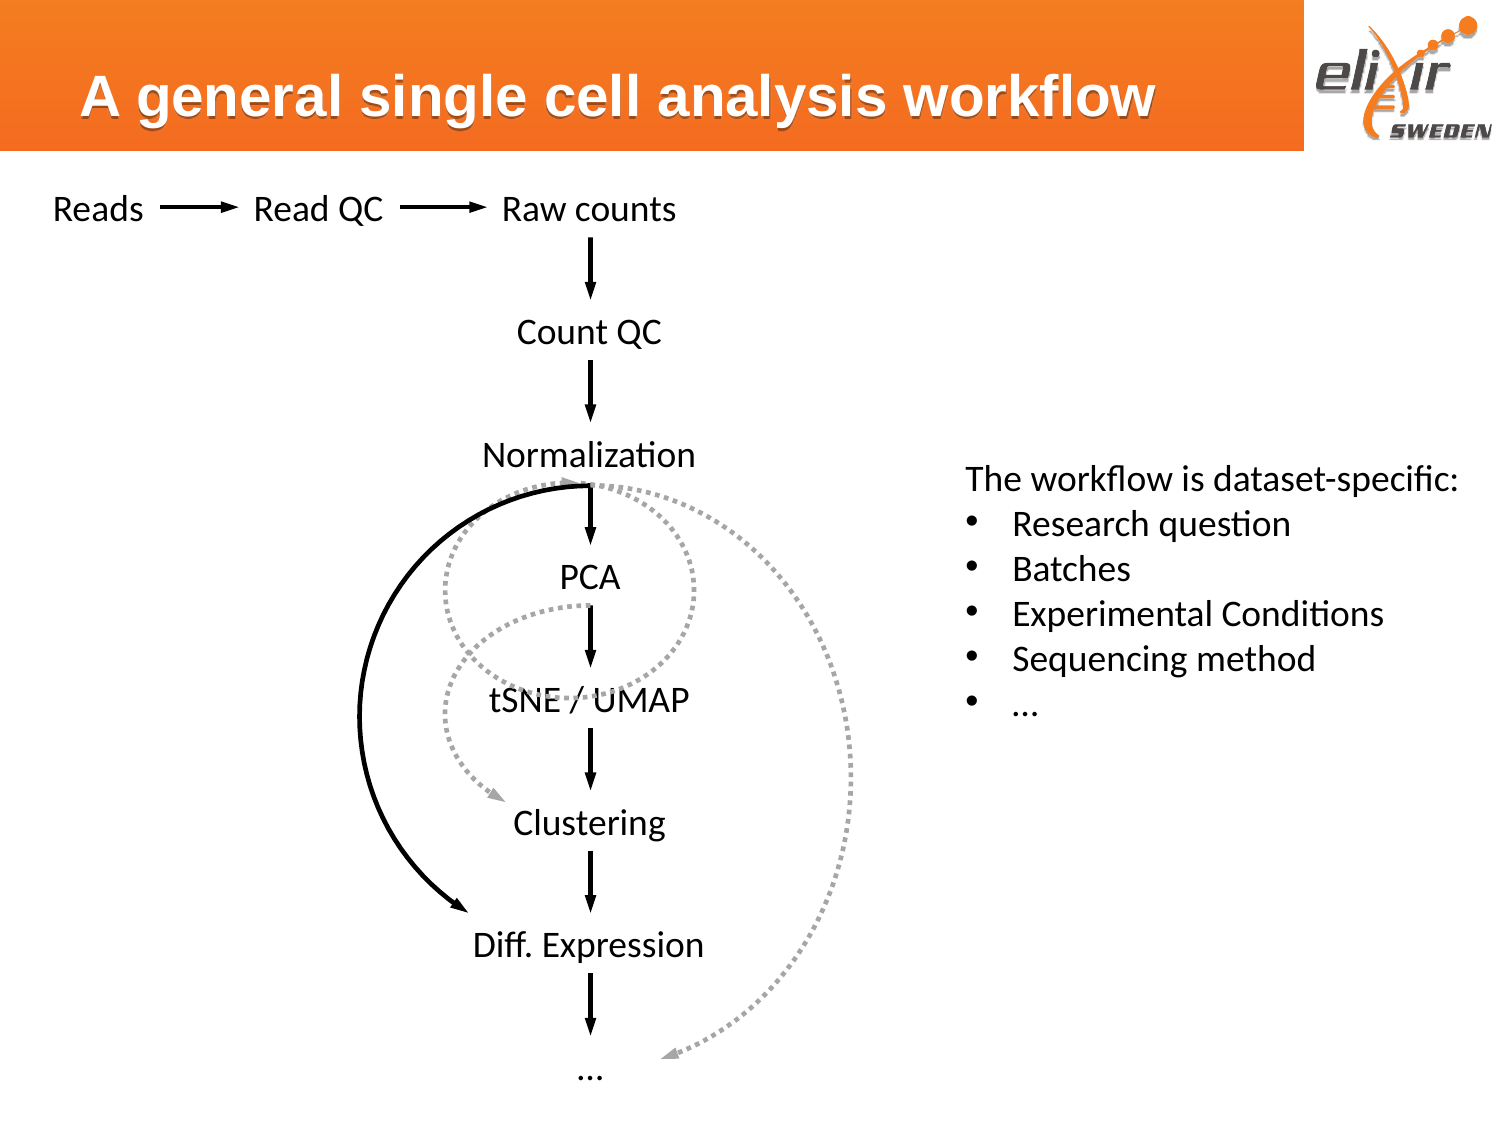

# A general single cell analysis workflow
Reads
Read QC
Raw counts
Count QC
Normalization
The workflow is dataset-specific:
Research question
Batches
Experimental Conditions
Sequencing method
…
PCA
tSNE / UMAP
Clustering
Diff. Expression
…